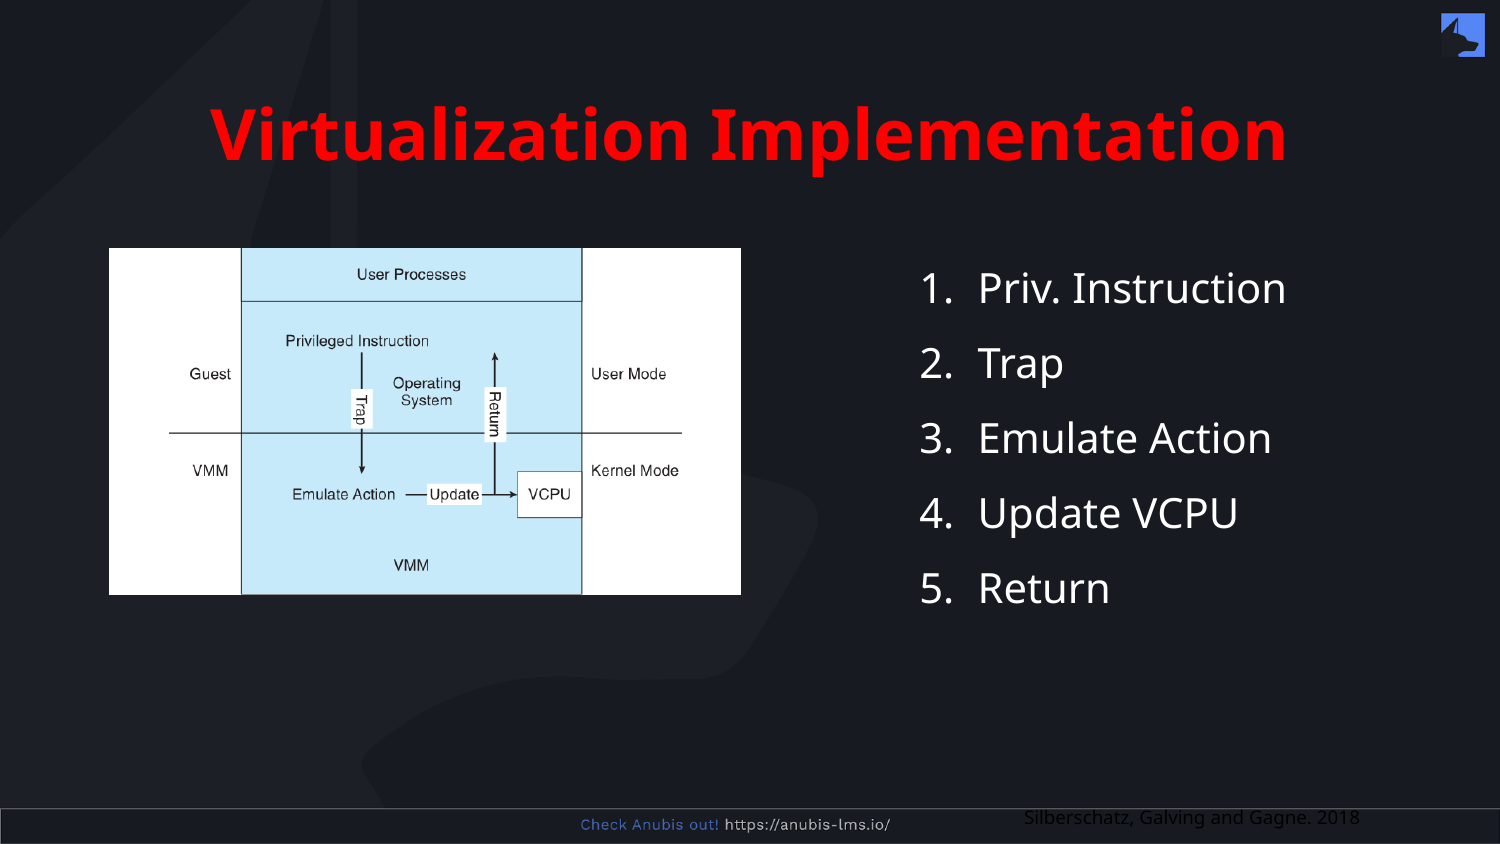

# Virtualization Implementation
Priv. Instruction
Trap
Emulate Action
Update VCPU
Return
Silberschatz, Galving and Gagne. 2018